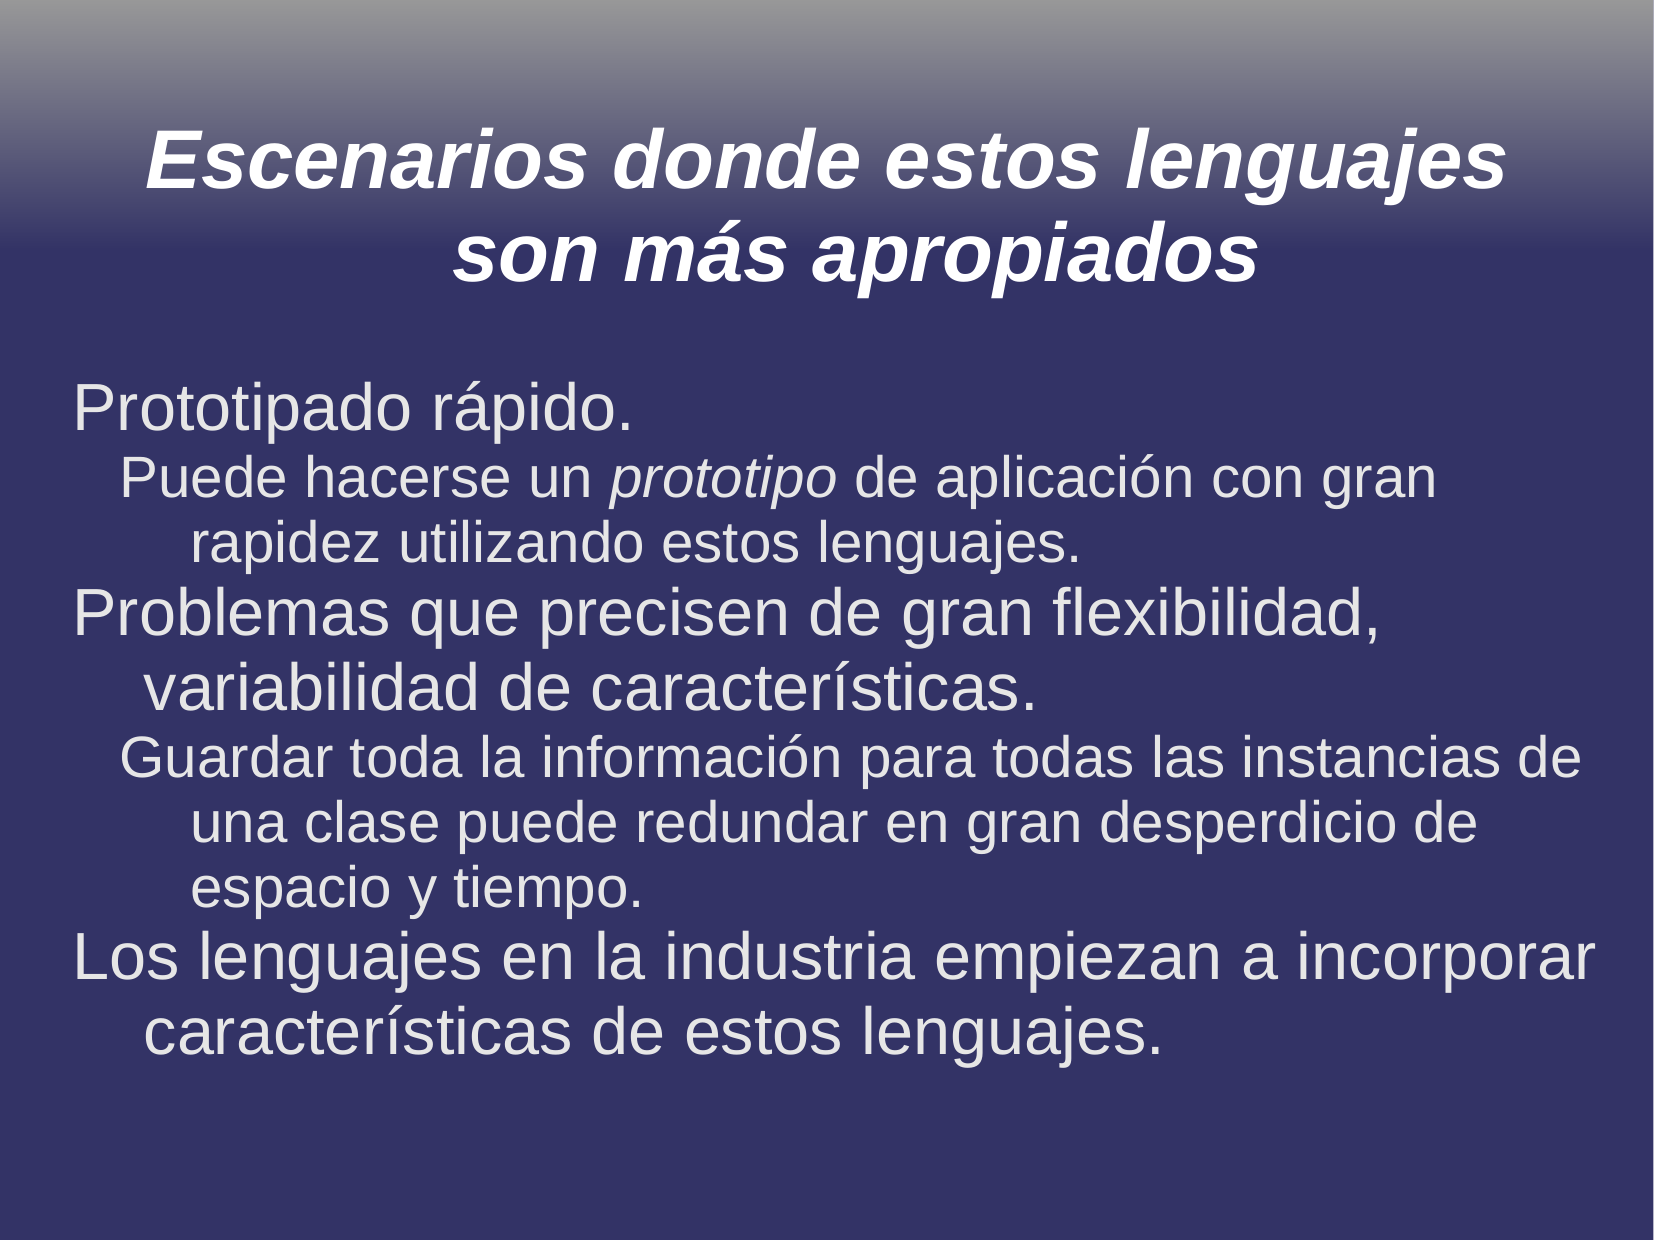

# Escenarios donde estos lenguajes son más apropiados
Prototipado rápido.
Puede hacerse un prototipo de aplicación con gran rapidez utilizando estos lenguajes.
Problemas que precisen de gran flexibilidad, variabilidad de características.
Guardar toda la información para todas las instancias de una clase puede redundar en gran desperdicio de espacio y tiempo.
Los lenguajes en la industria empiezan a incorporar características de estos lenguajes.